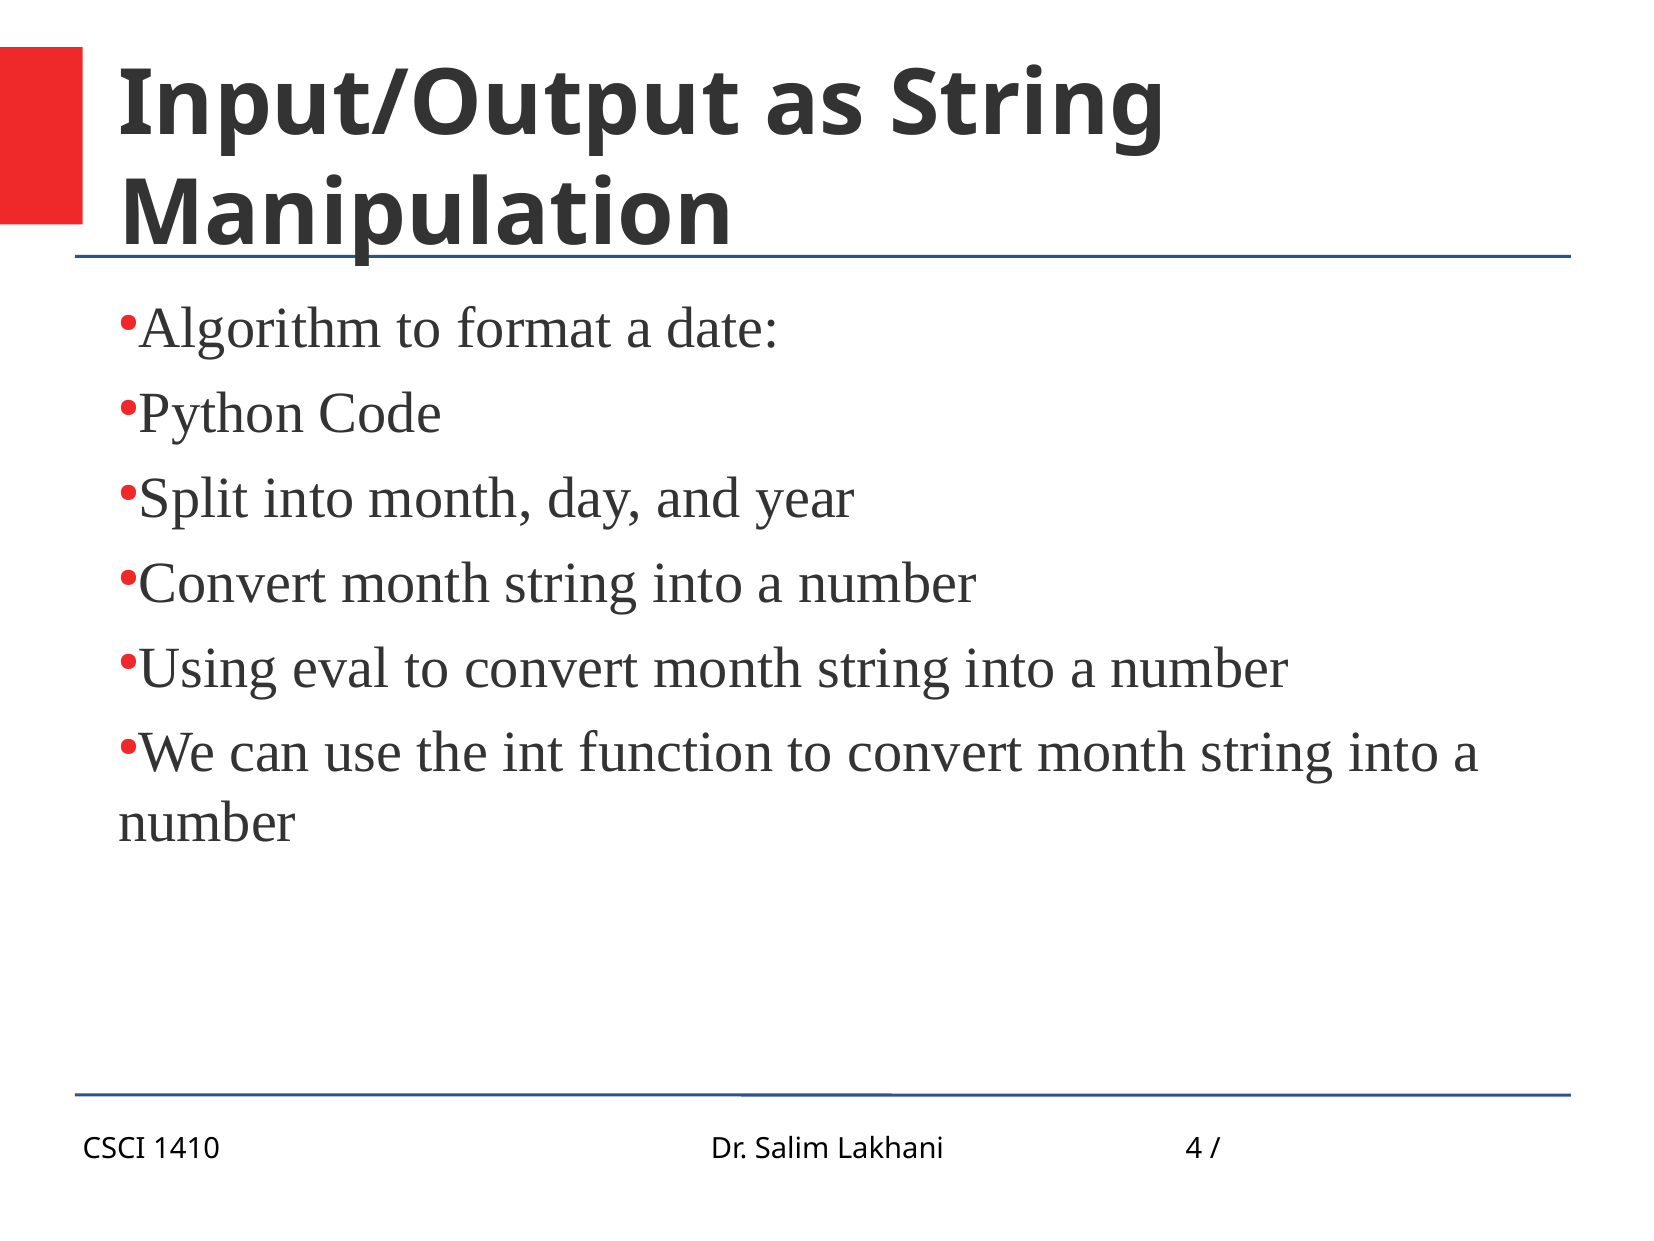

# Input/Output as String Manipulation
Algorithm to format a date:
Python Code
Split into month, day, and year
Convert month string into a number
Using eval to convert month string into a number
We can use the int function to convert month string into a number
CSCI 1410
Dr. Salim Lakhani